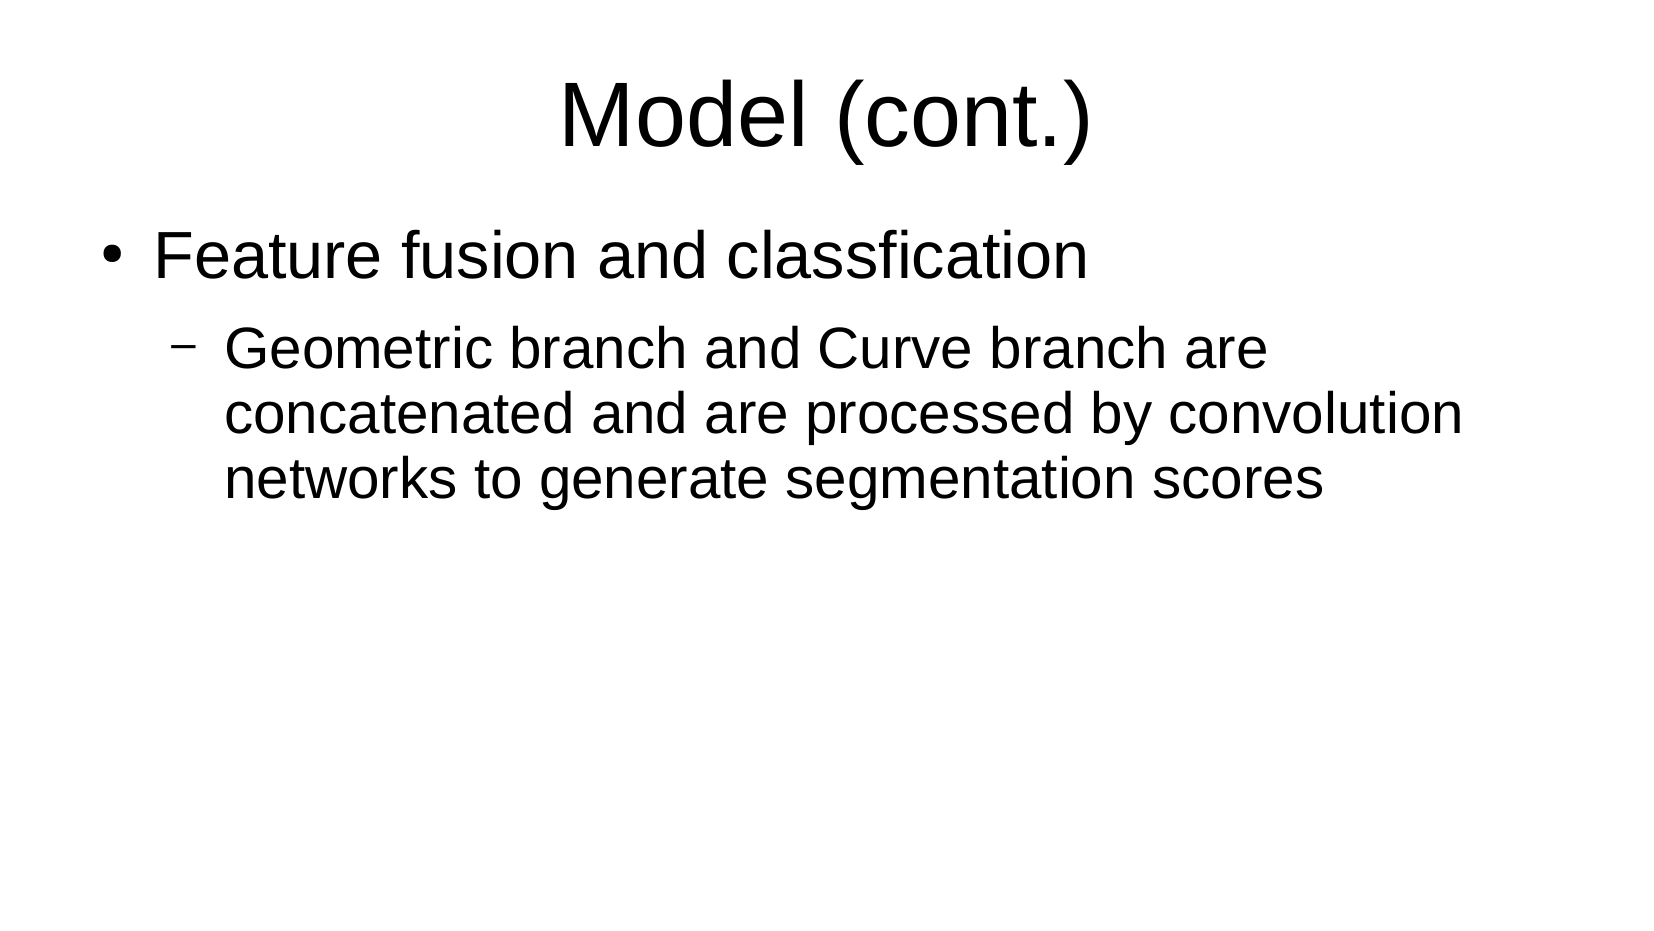

# Model (cont.)
Feature fusion and classfication
Geometric branch and Curve branch are concatenated and are processed by convolution networks to generate segmentation scores